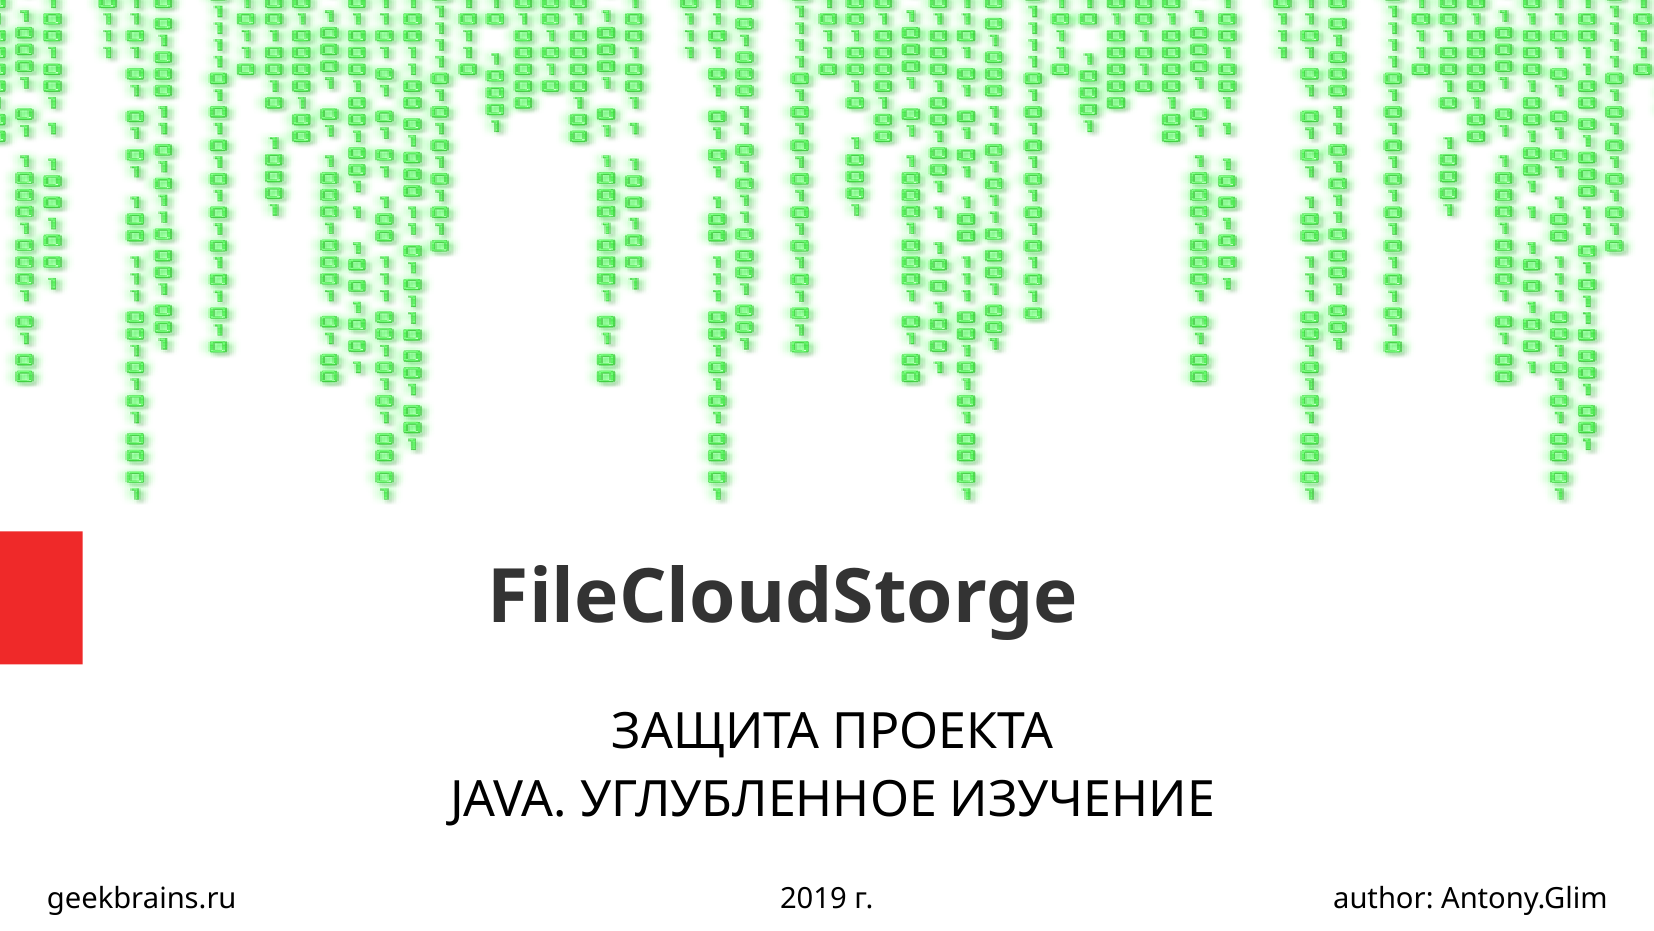

FileCloudStorge
# ЗАЩИТА ПРОЕКТА
JAVA. УГЛУБЛЕННОЕ ИЗУЧЕНИЕ
geekbrains.ru
2019 г.
author: Antony.Glim